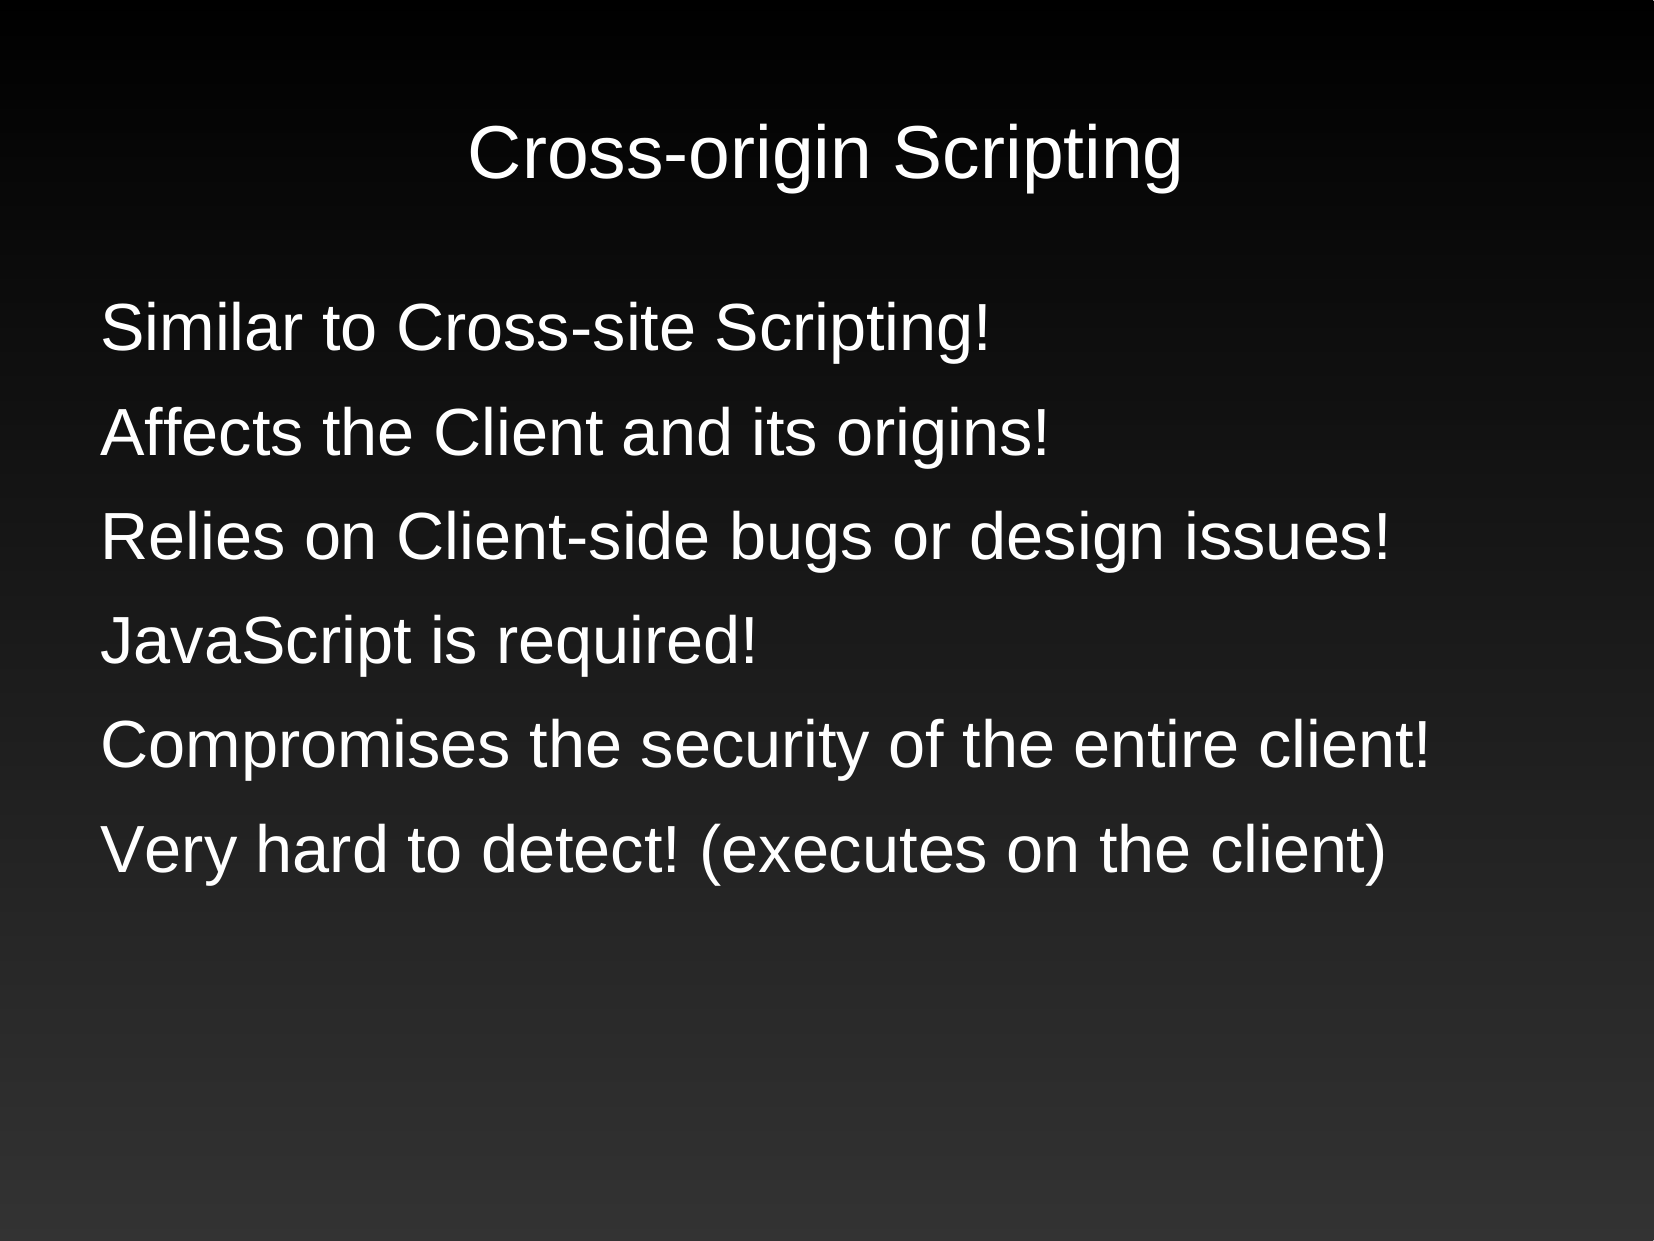

# Cross-origin Scripting
Similar to Cross-site Scripting!
Affects the Client and its origins!
Relies on Client-side bugs or design issues!
JavaScript is required!
Compromises the security of the entire client!
Very hard to detect! (executes on the client)